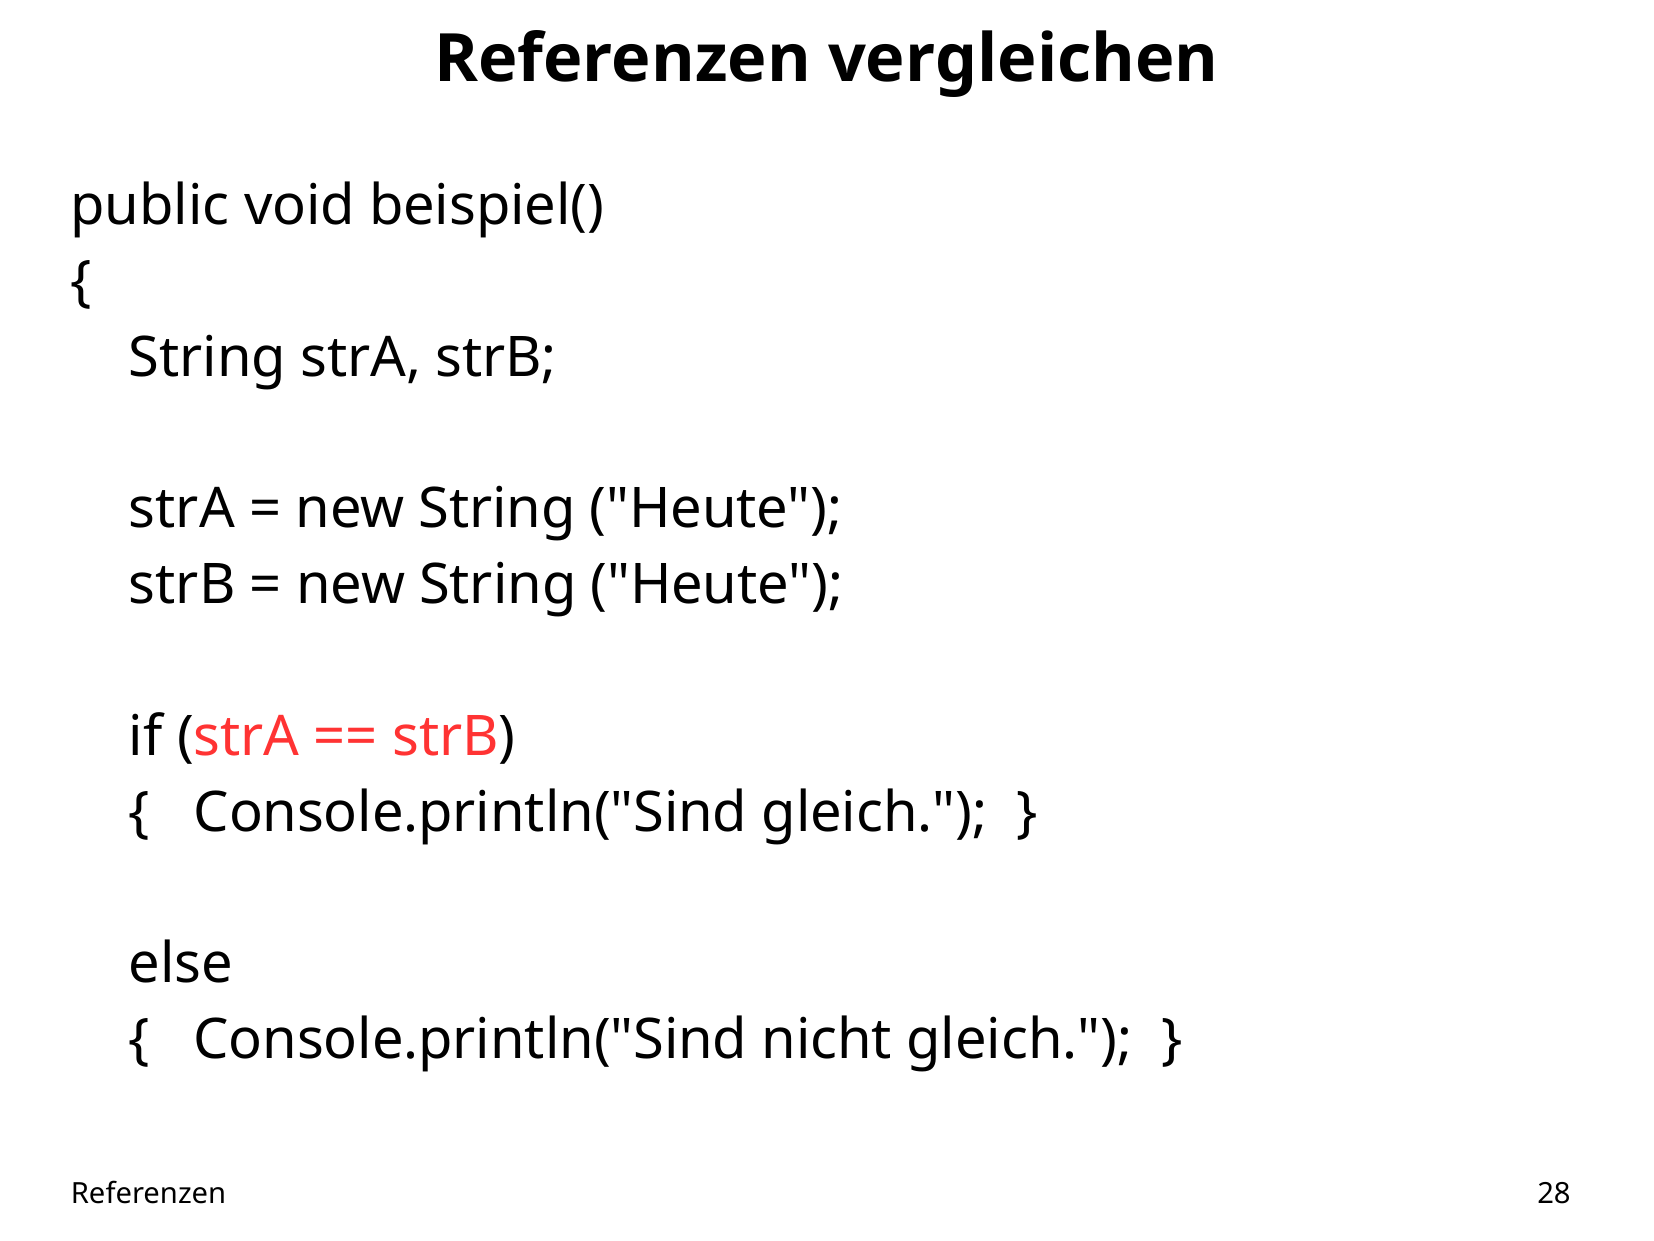

# Referenzen vergleichen
public void beispiel()
{
 String strA, strB;
 strA = new String ("Heute");
 strB = new String ("Heute");
 if (strA == strB)
 { Console.println("Sind gleich."); }
 else
 { Console.println("Sind nicht gleich."); }
Referenzen
28